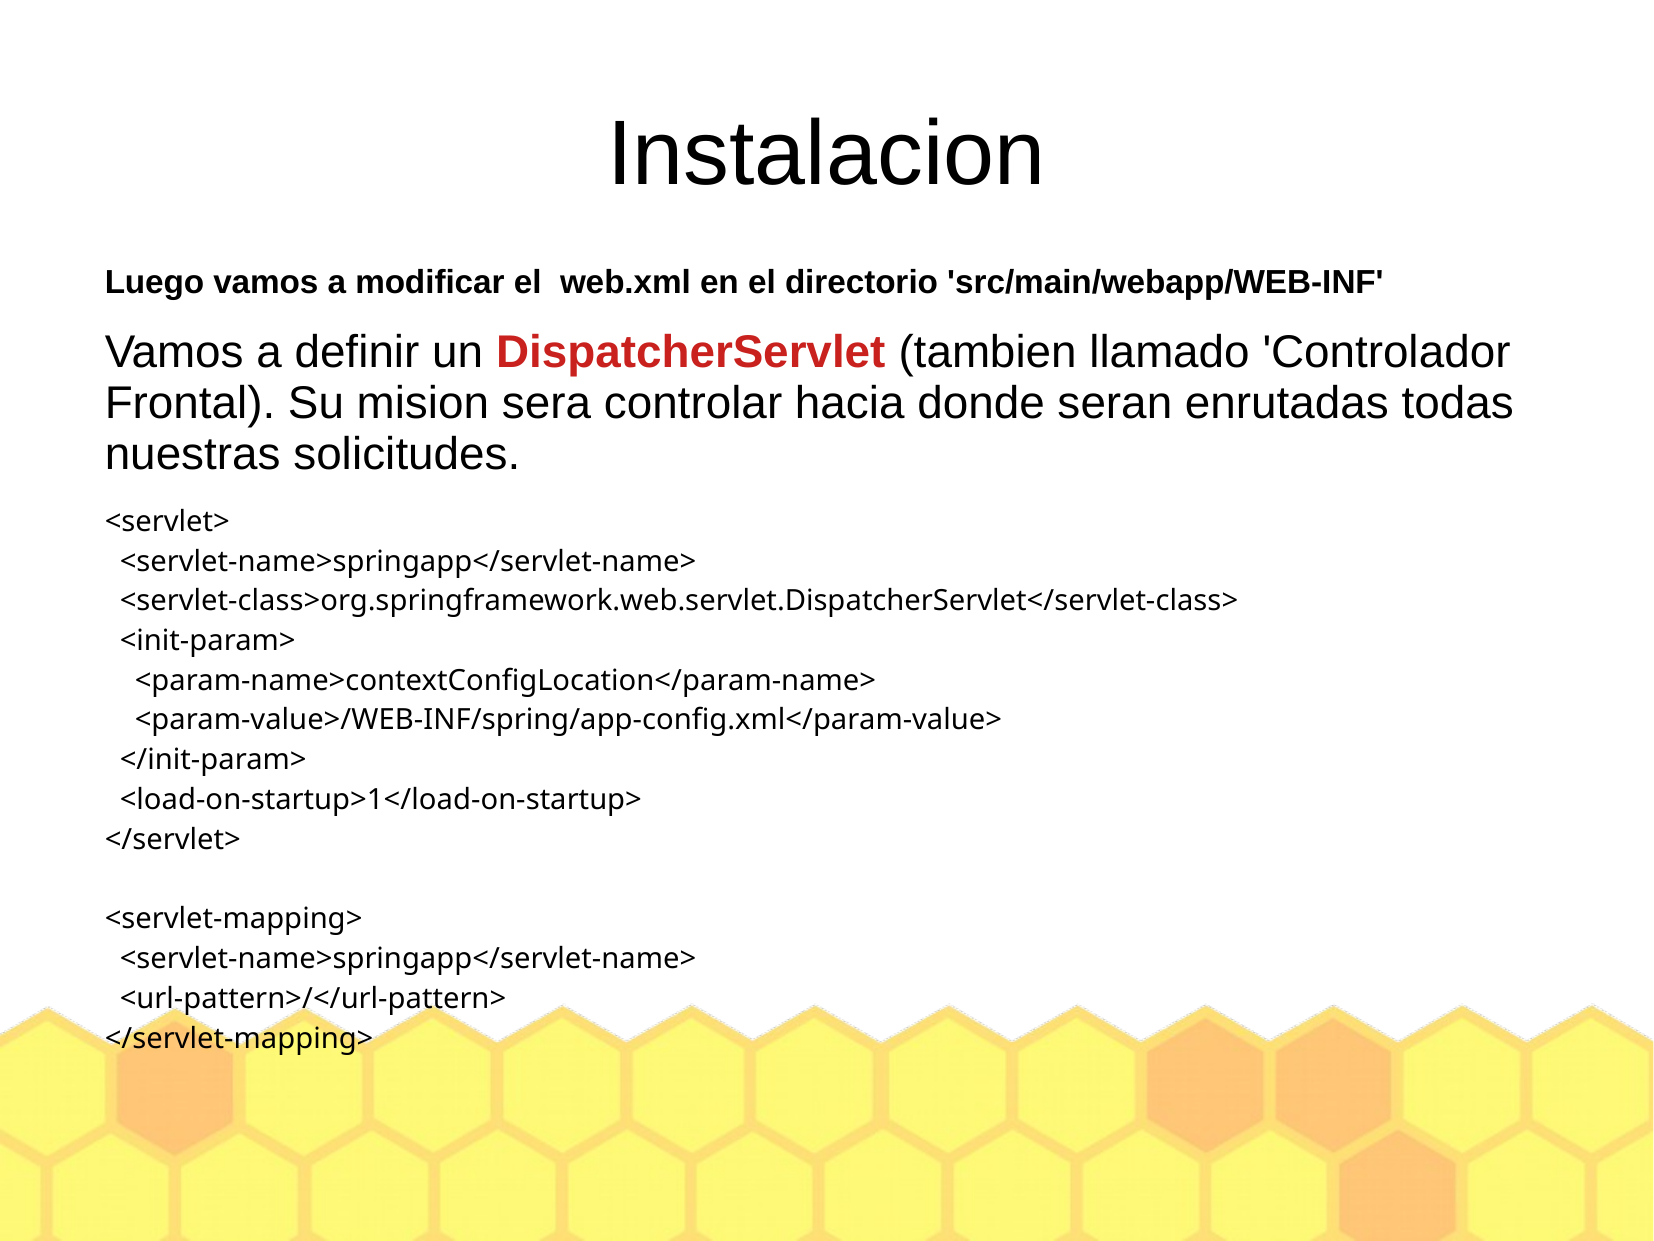

# Instalacion
Luego vamos a modificar el  web.xml en el directorio 'src/main/webapp/WEB-INF'
Vamos a definir un DispatcherServlet (tambien llamado 'Controlador Frontal). Su mision sera controlar hacia donde seran enrutadas todas nuestras solicitudes.
<servlet>
 <servlet-name>springapp</servlet-name>
 <servlet-class>org.springframework.web.servlet.DispatcherServlet</servlet-class>
 <init-param>
 <param-name>contextConfigLocation</param-name>
 <param-value>/WEB-INF/spring/app-config.xml</param-value>
 </init-param>
 <load-on-startup>1</load-on-startup>
</servlet>
<servlet-mapping>
 <servlet-name>springapp</servlet-name>
 <url-pattern>/</url-pattern>
</servlet-mapping>